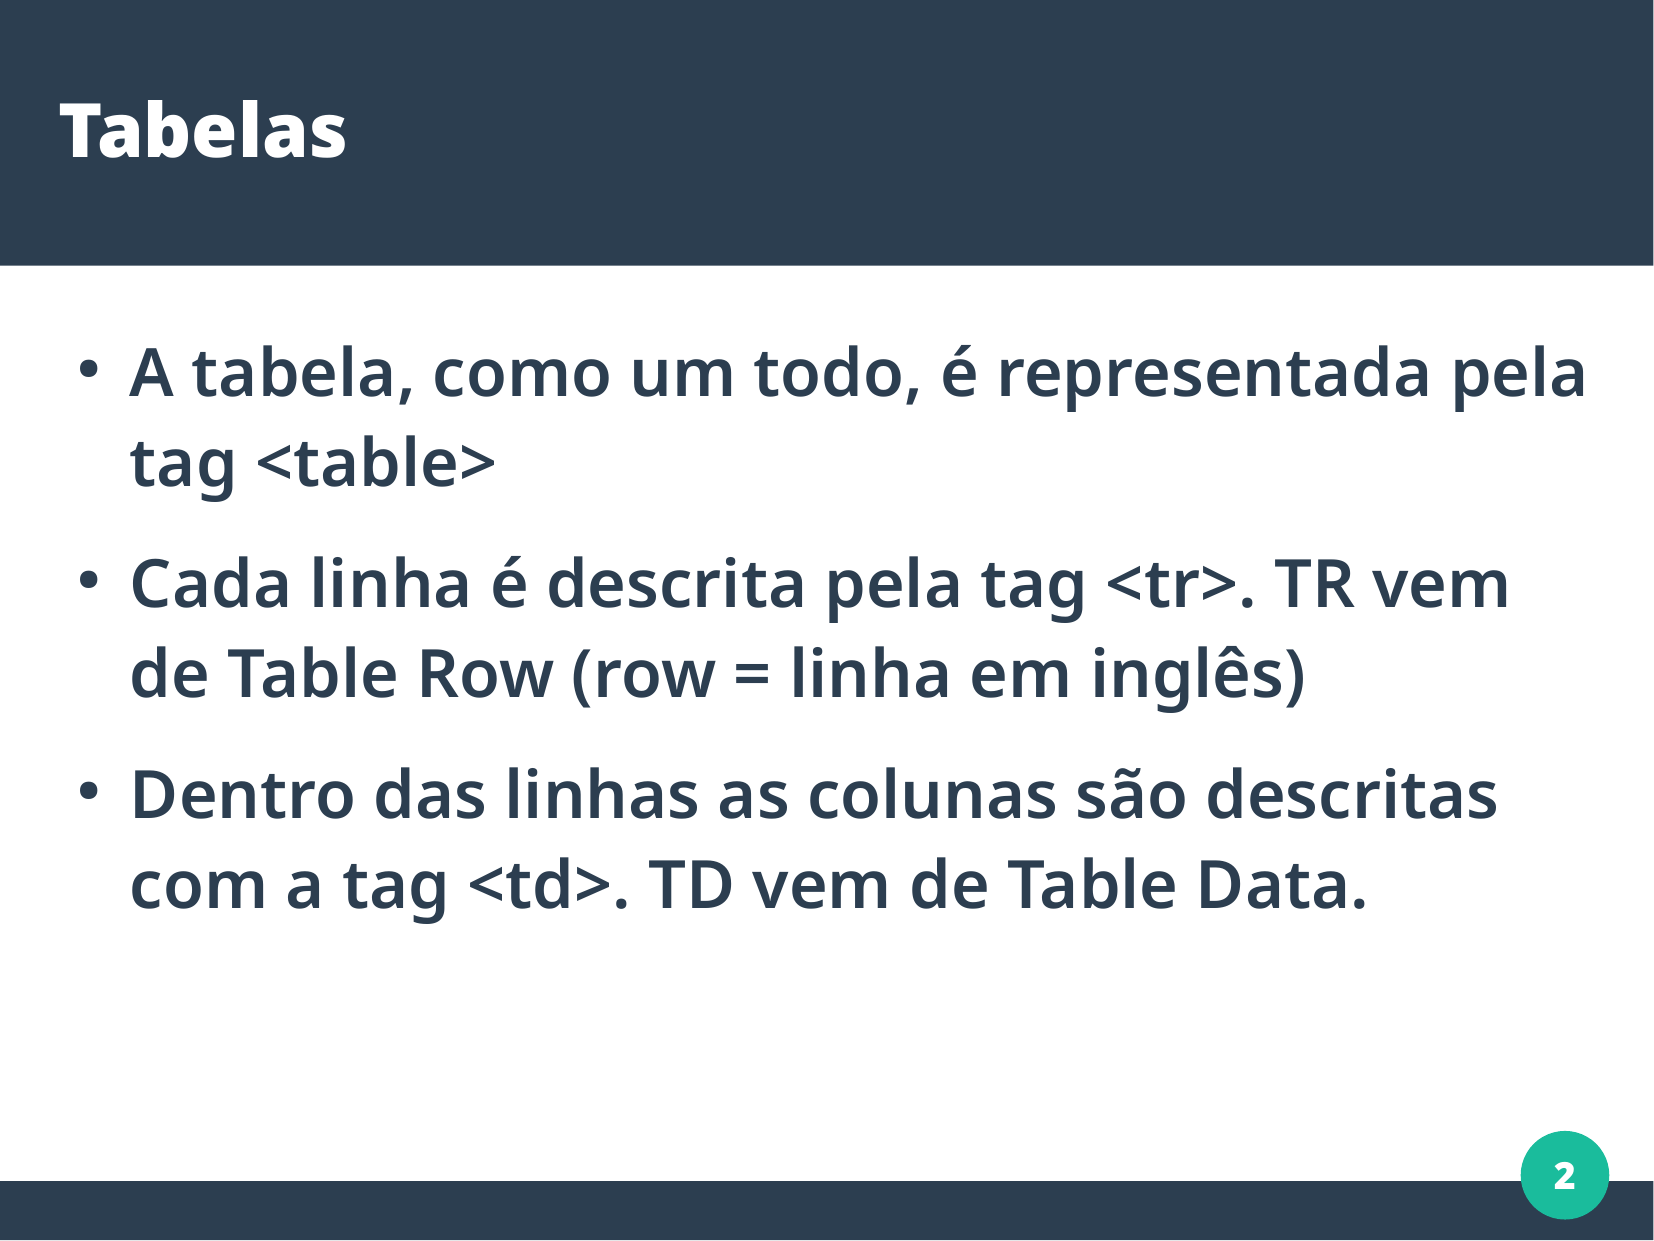

# Tabelas
A tabela, como um todo, é representada pela tag <table>
Cada linha é descrita pela tag <tr>. TR vem de Table Row (row = linha em inglês)
Dentro das linhas as colunas são descritas com a tag <td>. TD vem de Table Data.
2